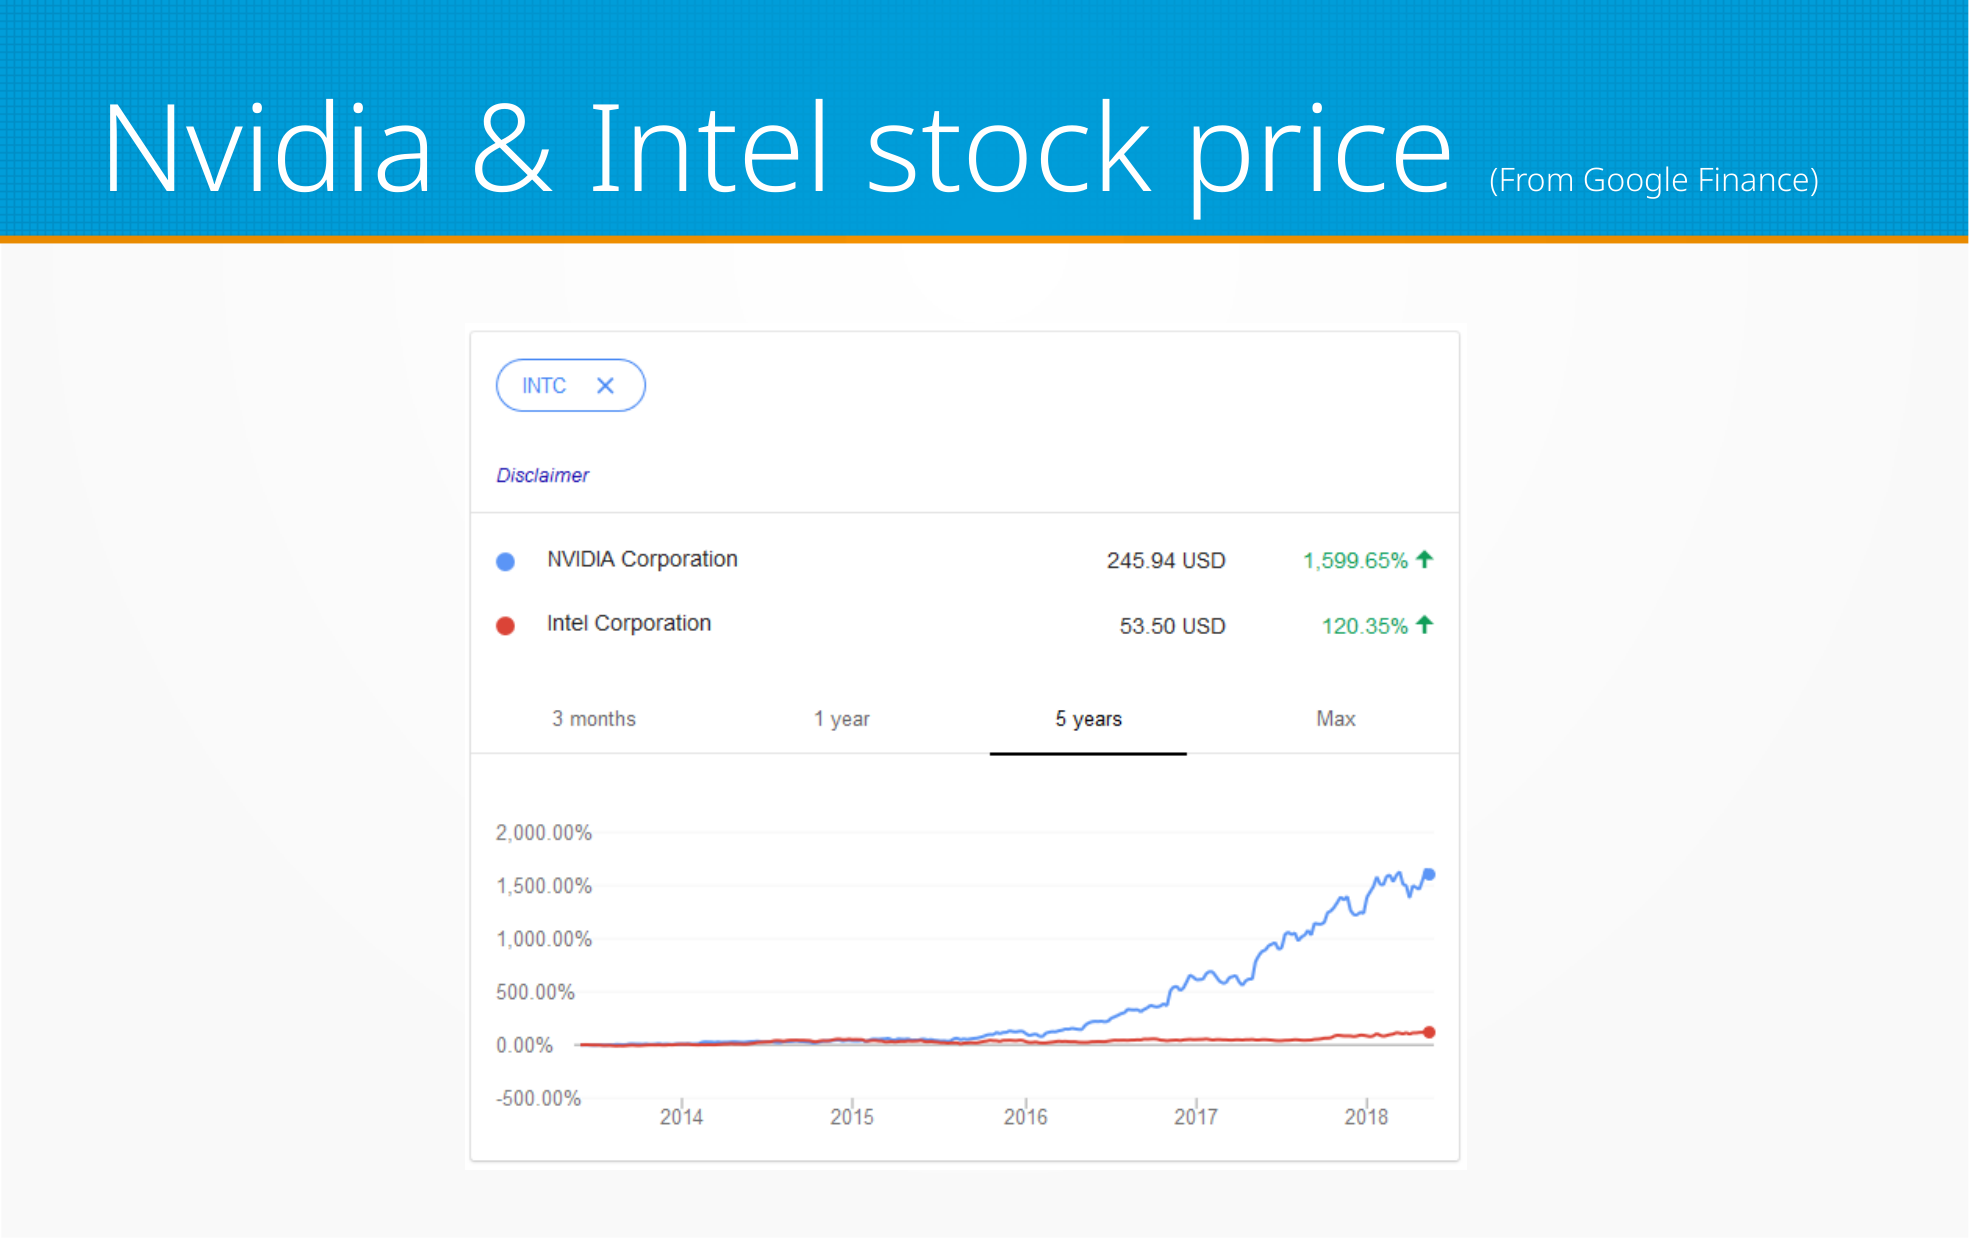

# Nvidia & Intel stock price (From Google Finance)